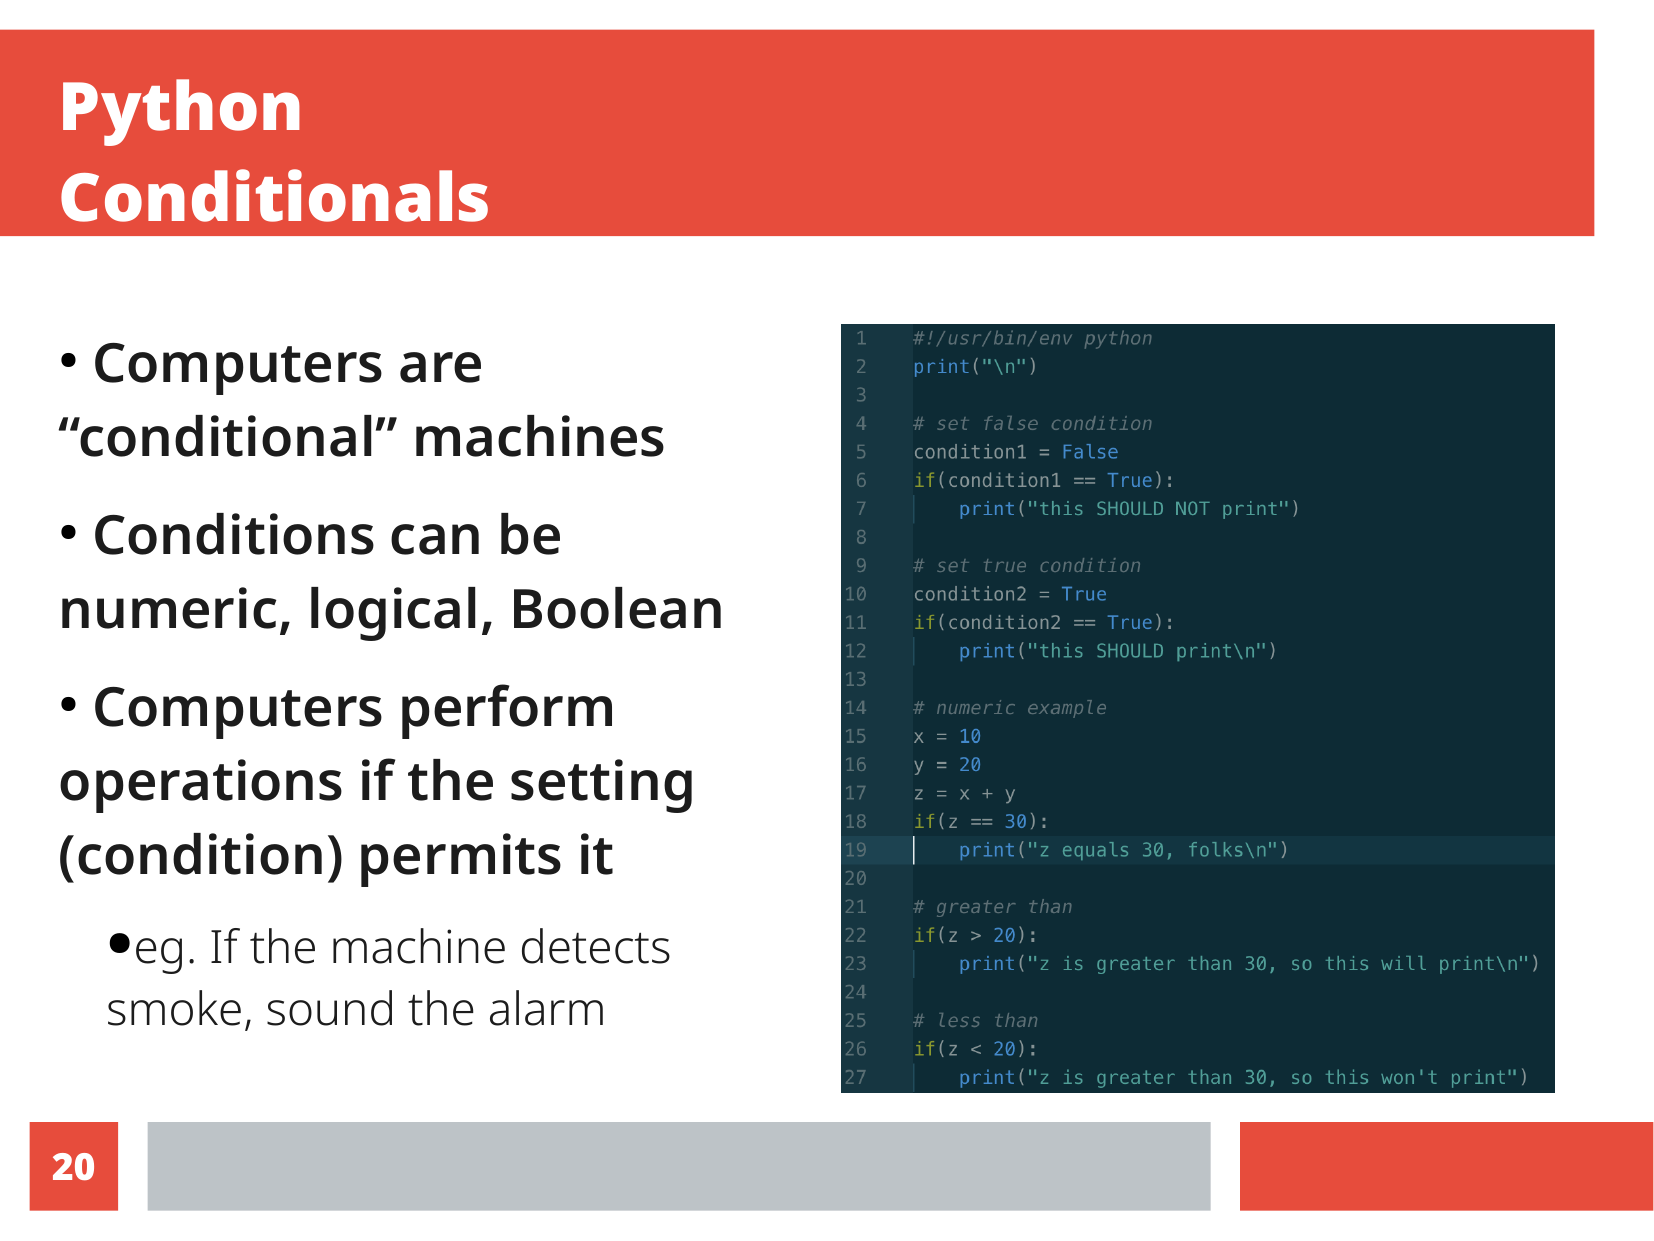

# Python Conditionals
 Computers are “conditional” machines
 Conditions can be numeric, logical, Boolean
 Computers perform operations if the setting (condition) permits it
eg. If the machine detects smoke, sound the alarm
20